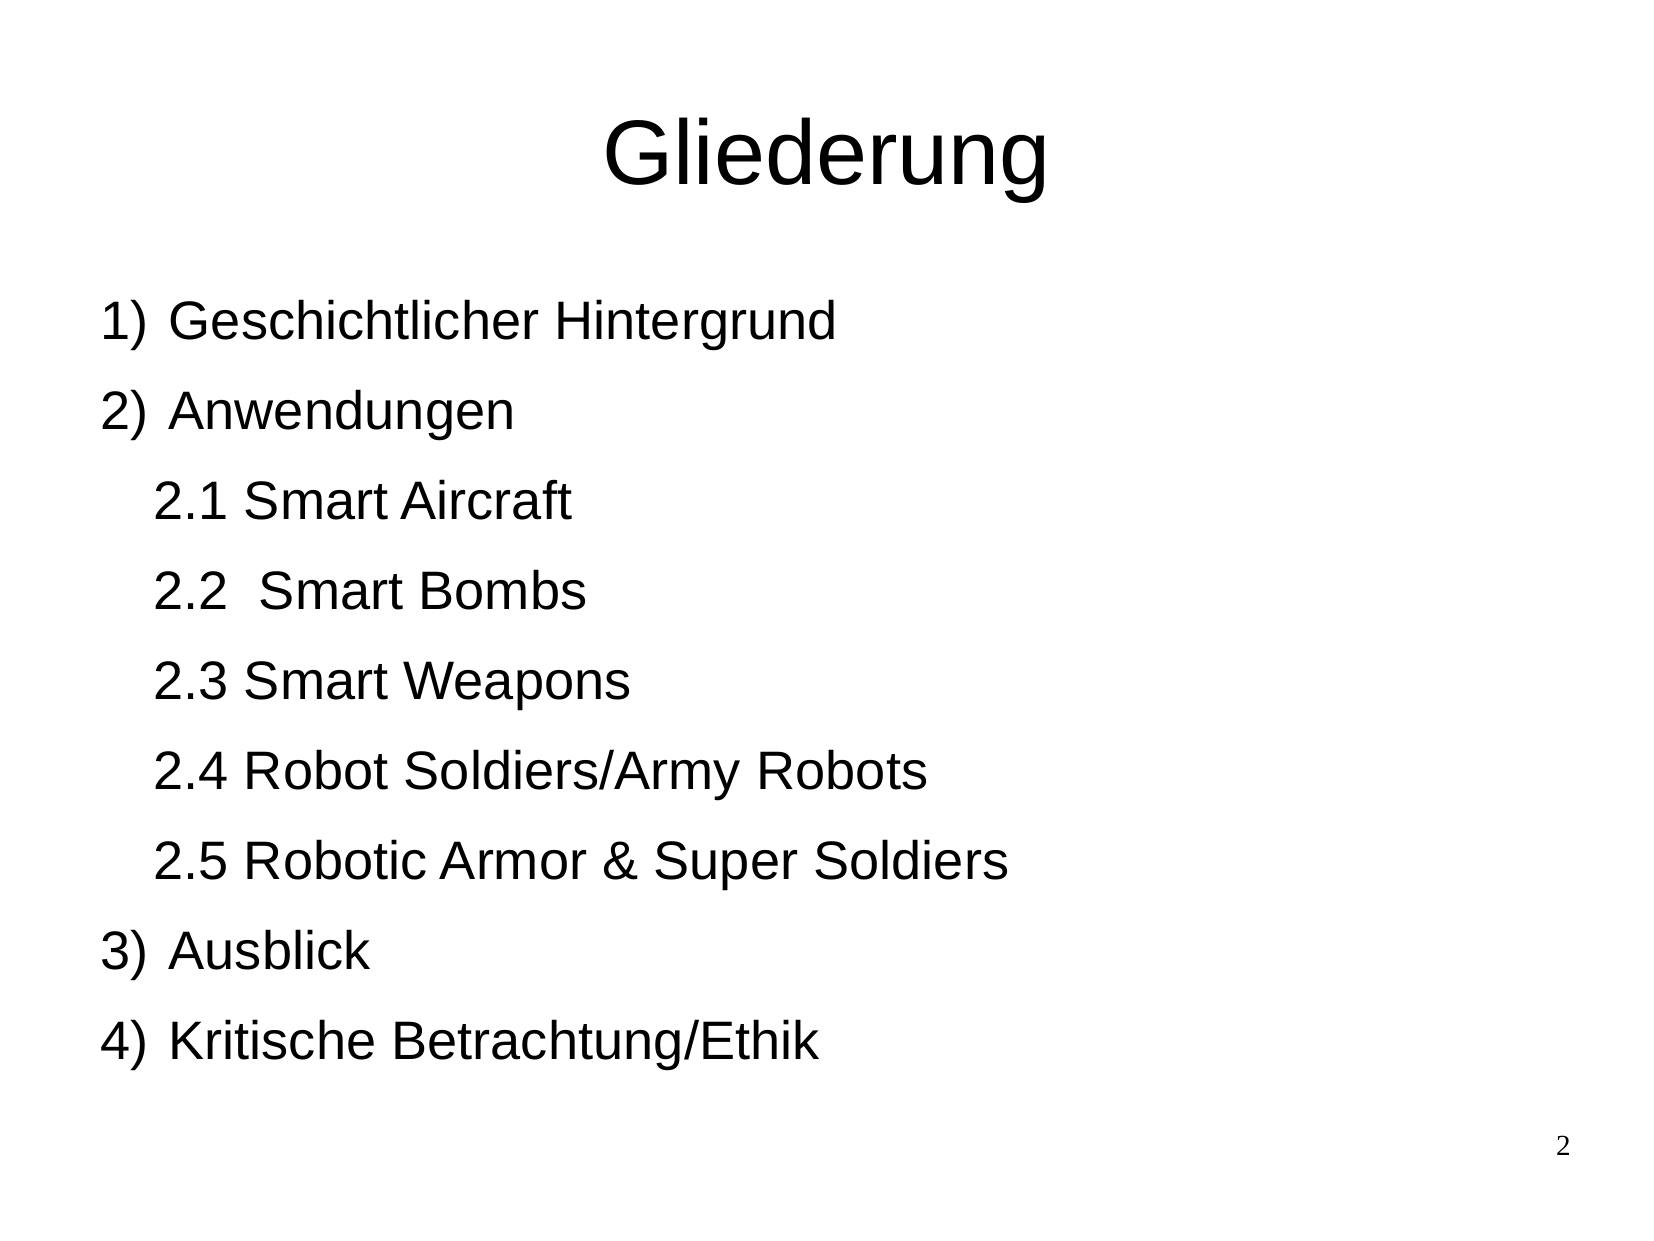

# Gliederung
 Geschichtlicher Hintergrund
 Anwendungen
2.1 Smart Aircraft
2.2 Smart Bombs
2.3 Smart Weapons
2.4 Robot Soldiers/Army Robots
2.5 Robotic Armor & Super Soldiers
 Ausblick
 Kritische Betrachtung/Ethik
2